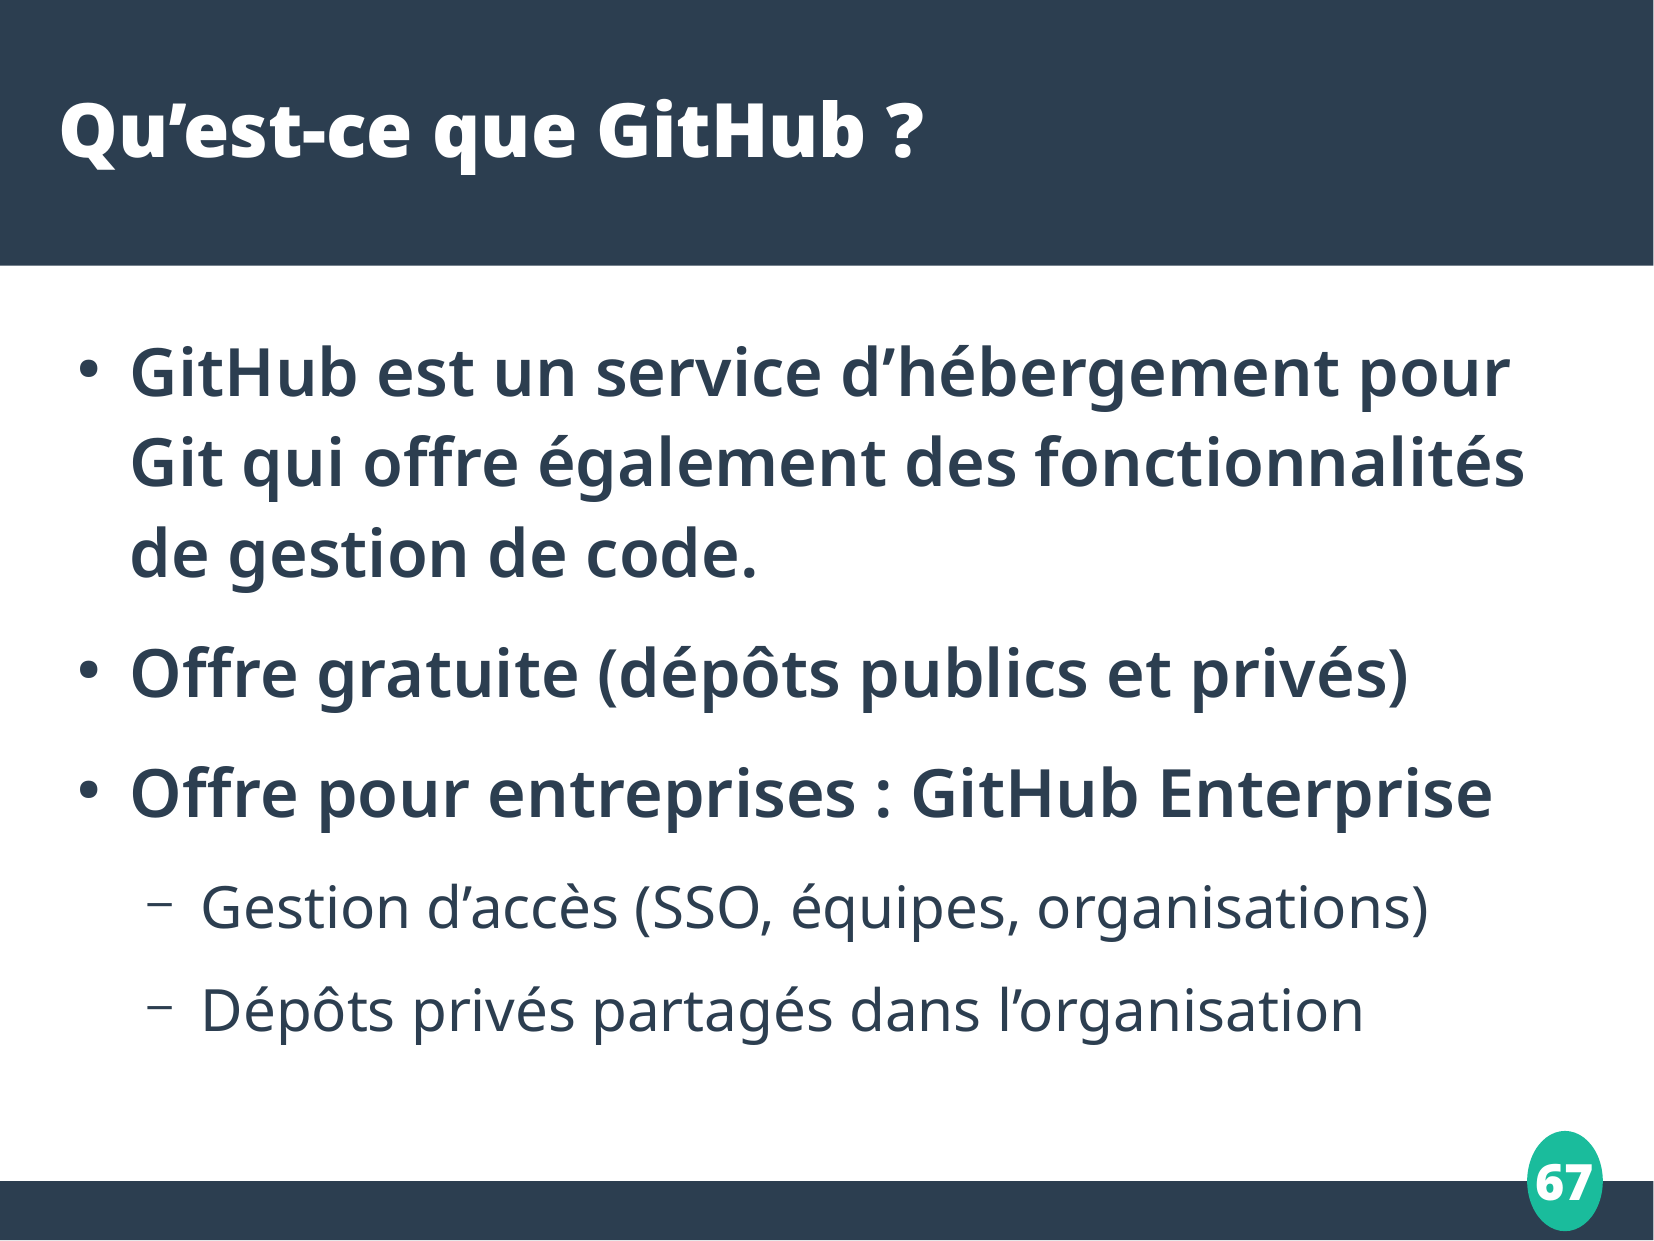

# Qu’est-ce que GitHub ?
GitHub est un service d’hébergement pour Git qui offre également des fonctionnalités de gestion de code.
Offre gratuite (dépôts publics et privés)
Offre pour entreprises : GitHub Enterprise
Gestion d’accès (SSO, équipes, organisations)
Dépôts privés partagés dans l’organisation